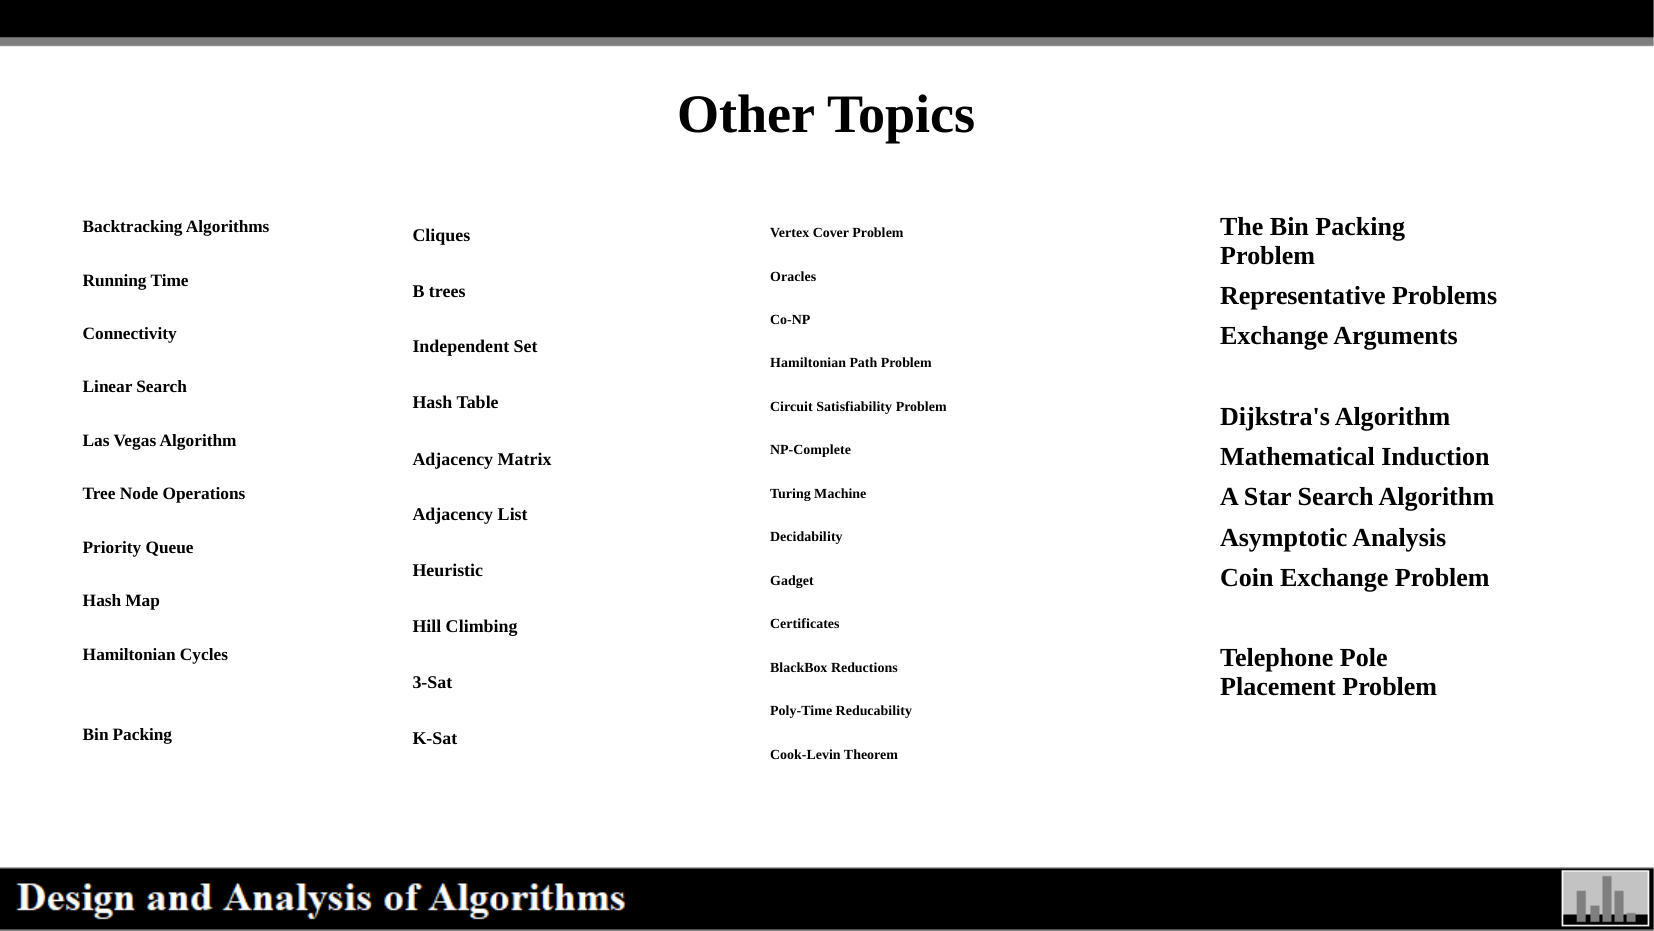

# Other Topics
The Bin Packing Problem
Representative Problems
Exchange Arguments
Dijkstra's Algorithm
Mathematical Induction
A Star Search Algorithm
Asymptotic Analysis
Coin Exchange Problem
Telephone Pole Placement Problem
Backtracking Algorithms
Running Time
Connectivity
Linear Search
Las Vegas Algorithm
Tree Node Operations
Priority Queue
Hash Map
Hamiltonian Cycles
Bin Packing
Cliques
B trees
Independent Set
Hash Table
Adjacency Matrix
Adjacency List
Heuristic
Hill Climbing
3-Sat
K-Sat
Vertex Cover Problem
Oracles
Co-NP
Hamiltonian Path Problem
Circuit Satisfiability Problem
NP-Complete
Turing Machine
Decidability
Gadget
Certificates
BlackBox Reductions
Poly-Time Reducability
Cook-Levin Theorem